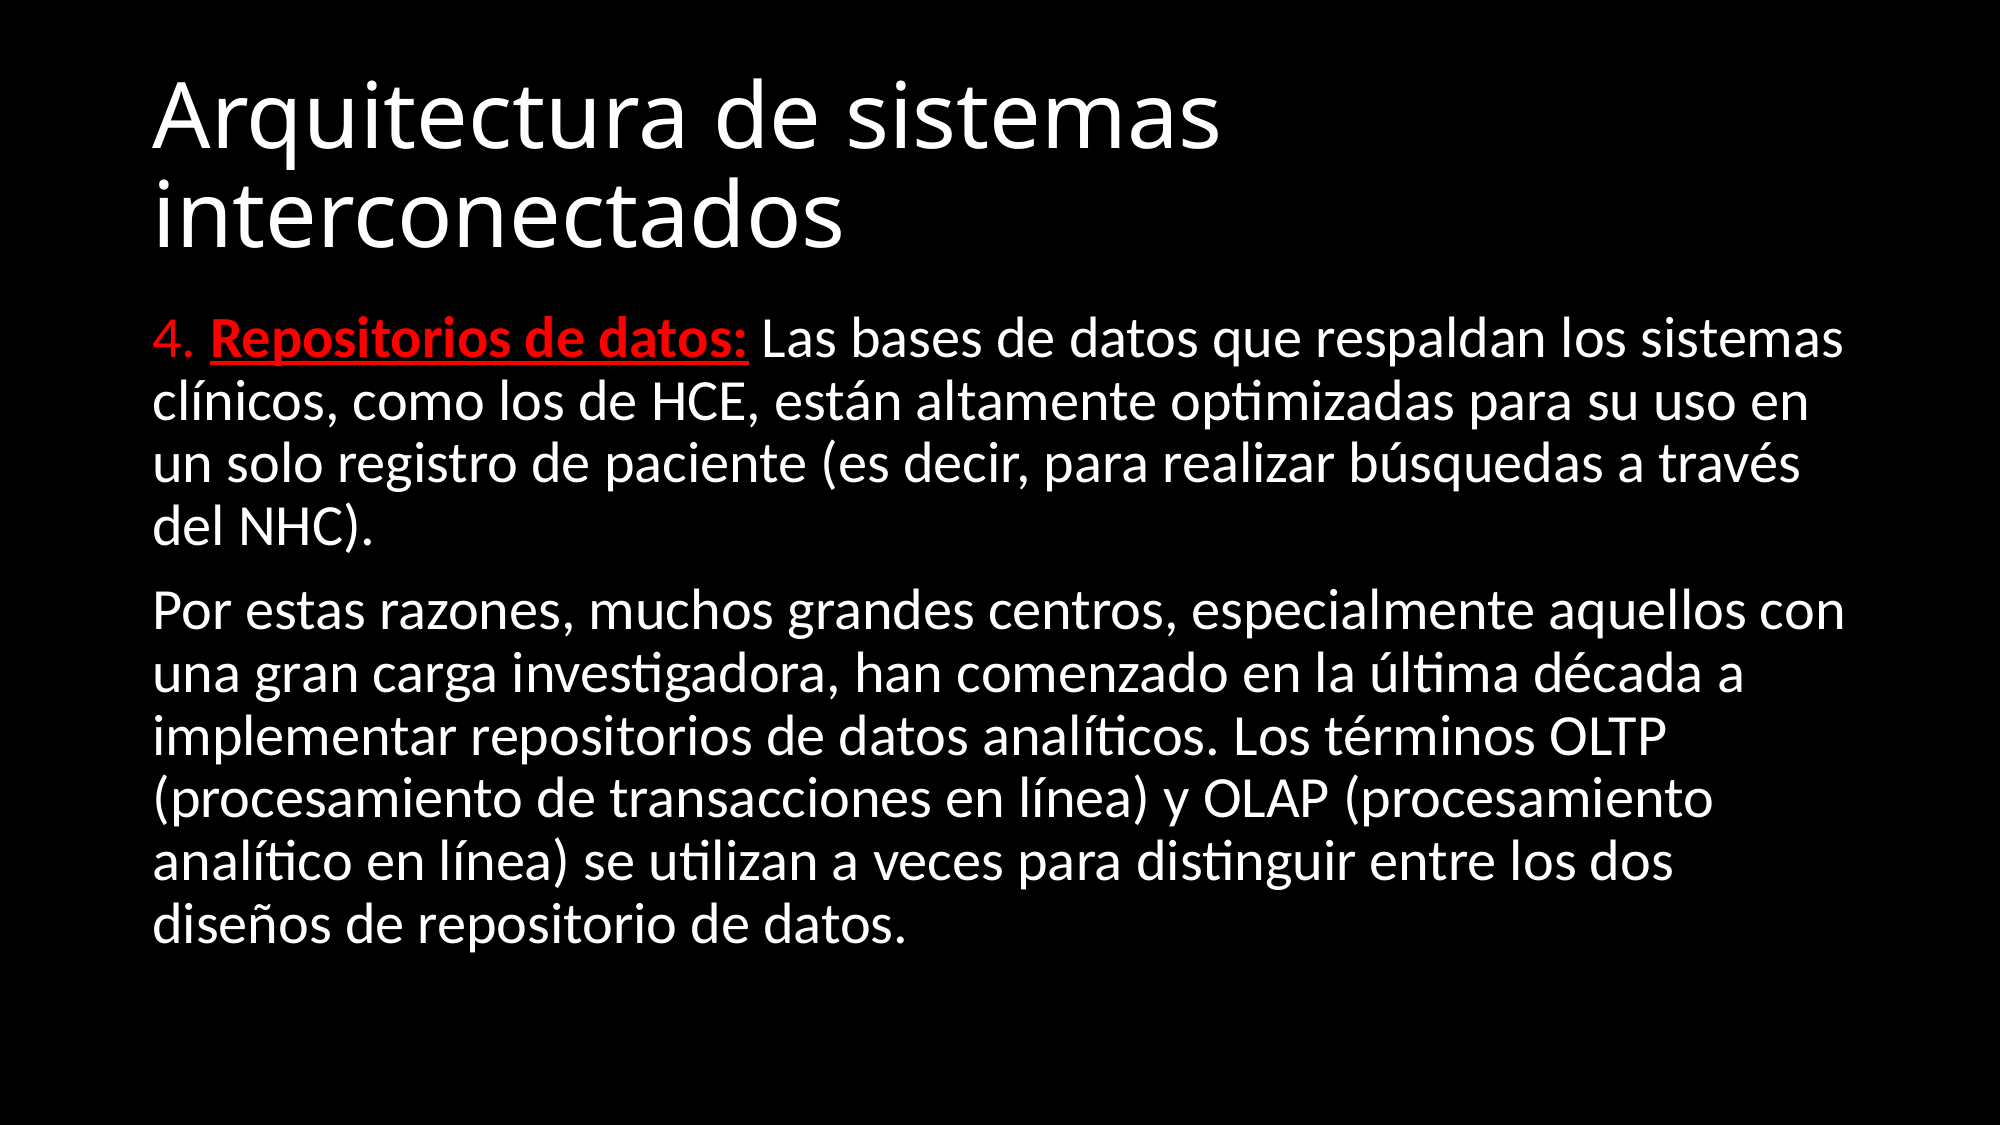

# Arquitectura de sistemas interconectados
4. Repositorios de datos: Las bases de datos que respaldan los sistemas clínicos, como los de HCE, están altamente optimizadas para su uso en un solo registro de paciente (es decir, para realizar búsquedas a través del NHC).
Por estas razones, muchos grandes centros, especialmente aquellos con una gran carga investigadora, han comenzado en la última década a implementar repositorios de datos analíticos. Los términos OLTP (procesamiento de transacciones en línea) y OLAP (procesamiento analítico en línea) se utilizan a veces para distinguir entre los dos diseños de repositorio de datos.